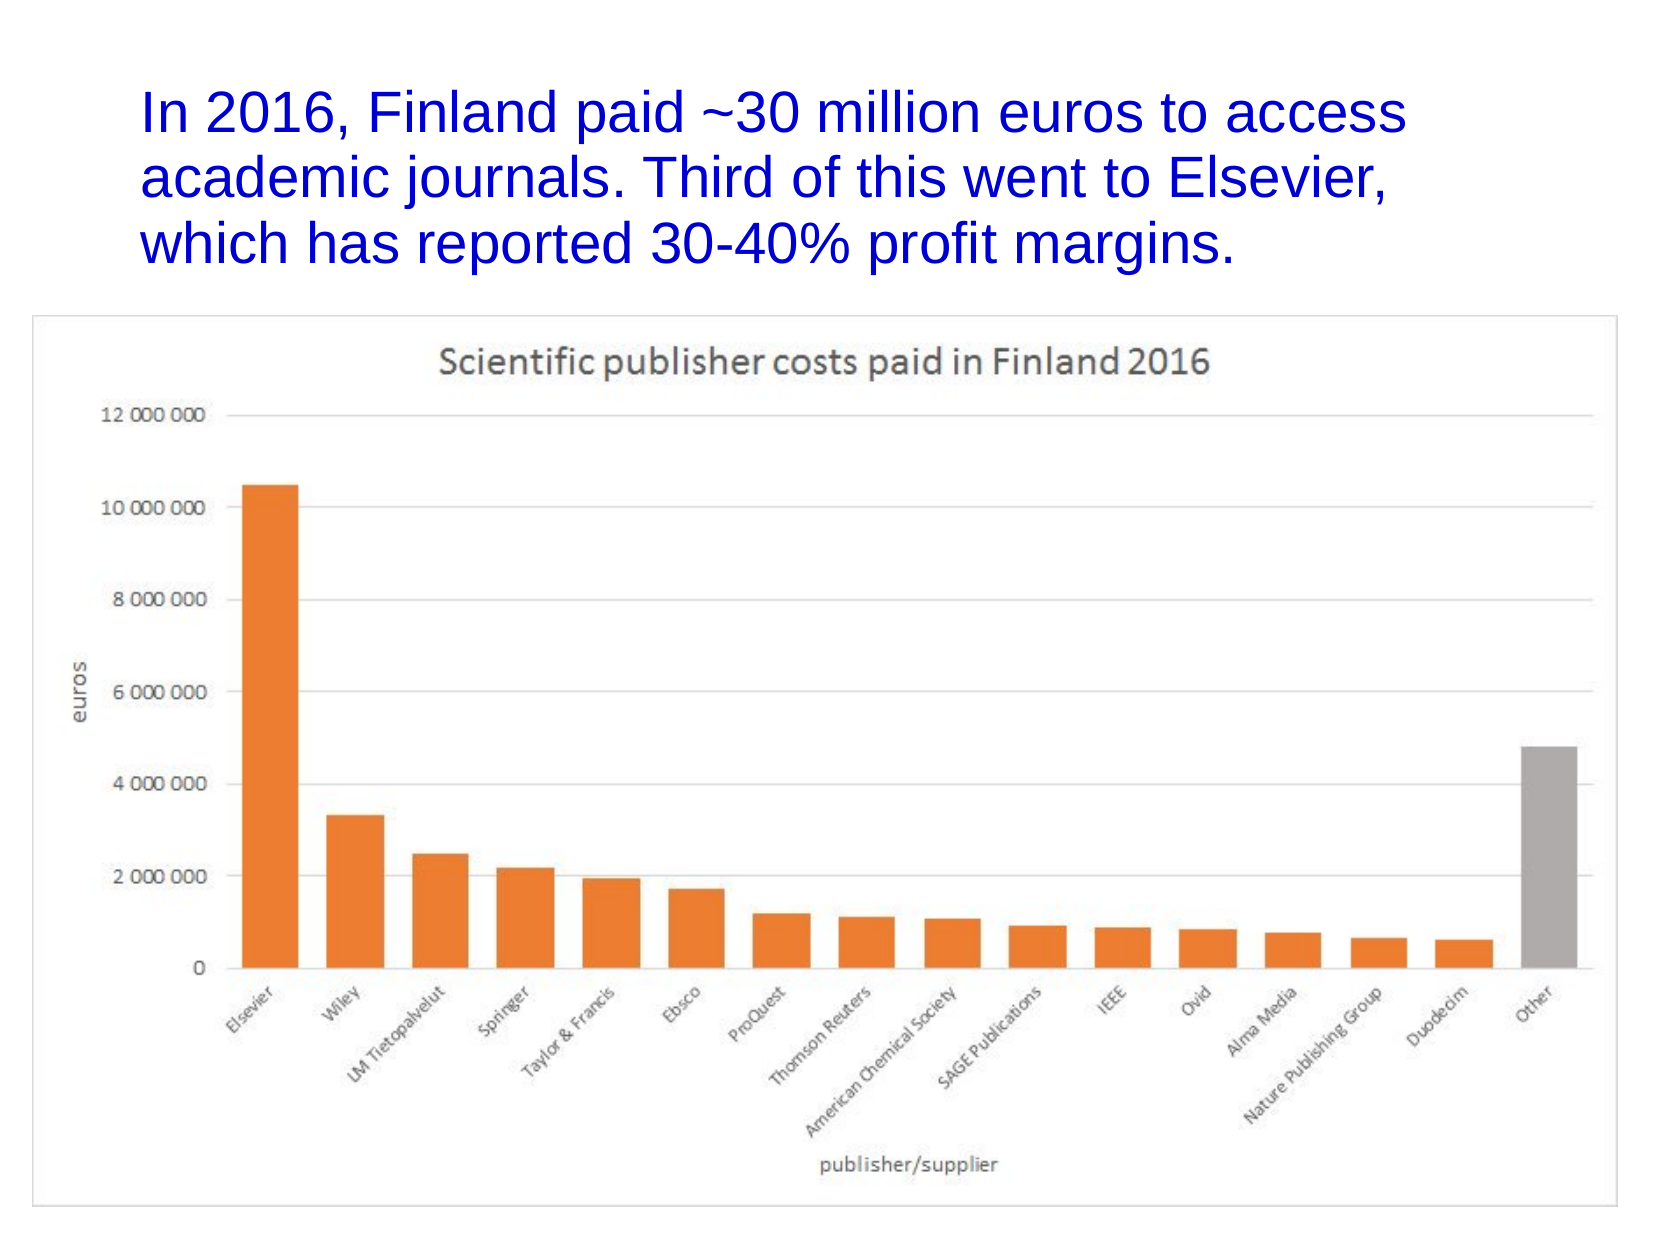

In 2016, Finland paid ~30 million euros to access academic journals. Third of this went to Elsevier, which has reported 30-40% profit margins.